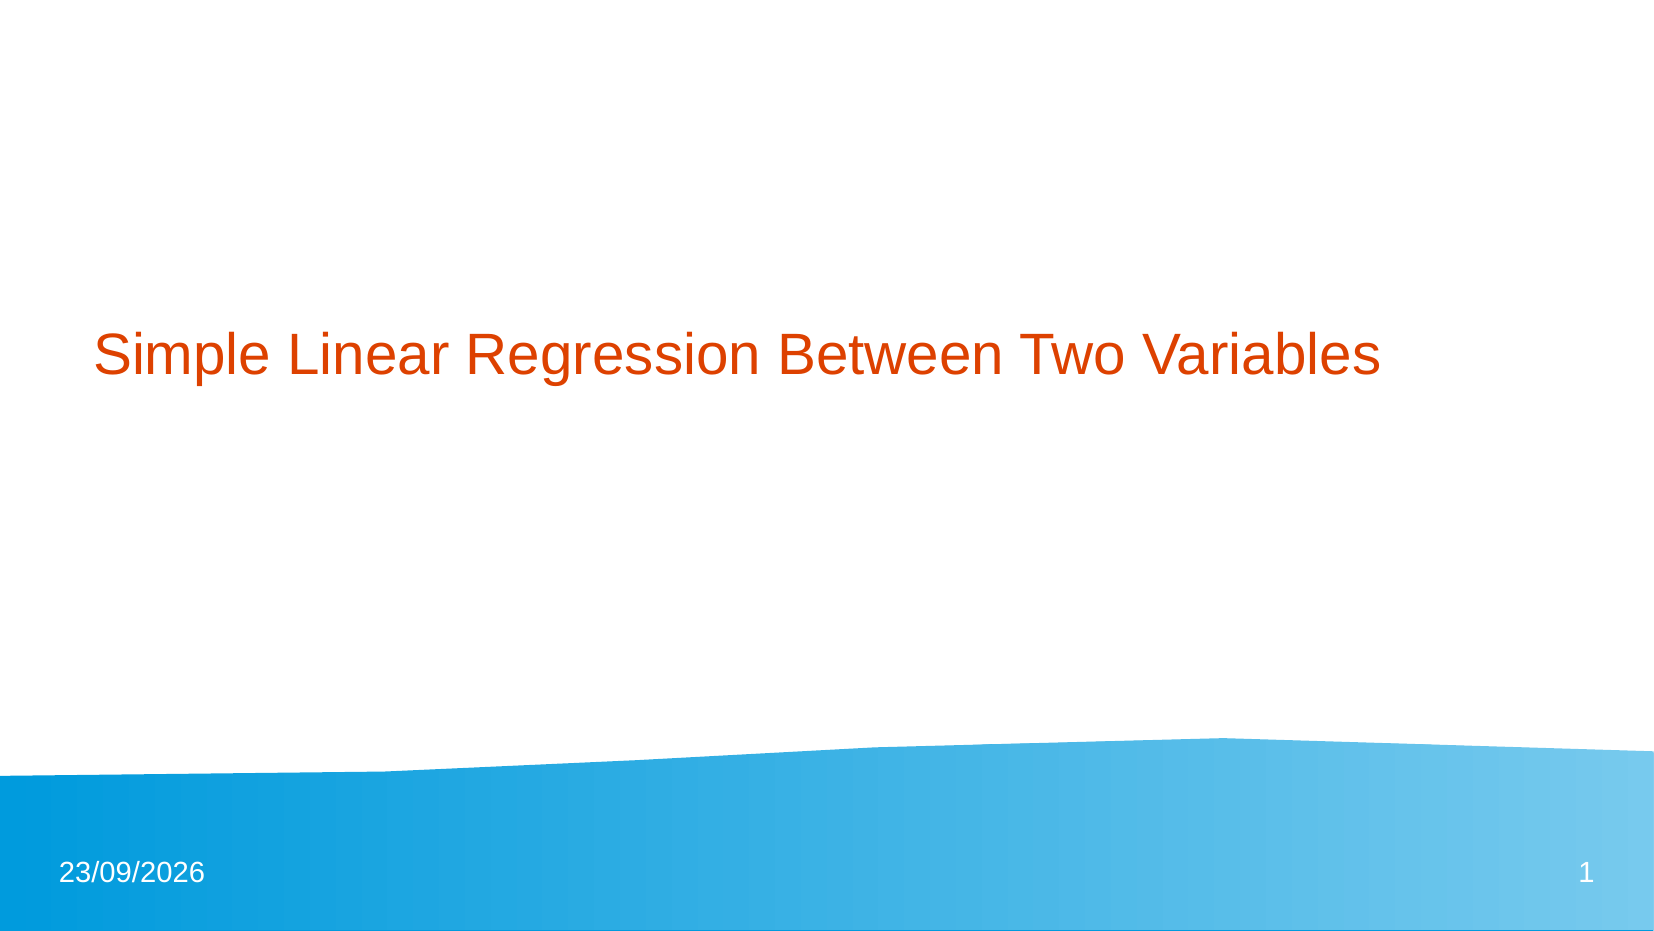

# Simple Linear Regression Between Two Variables